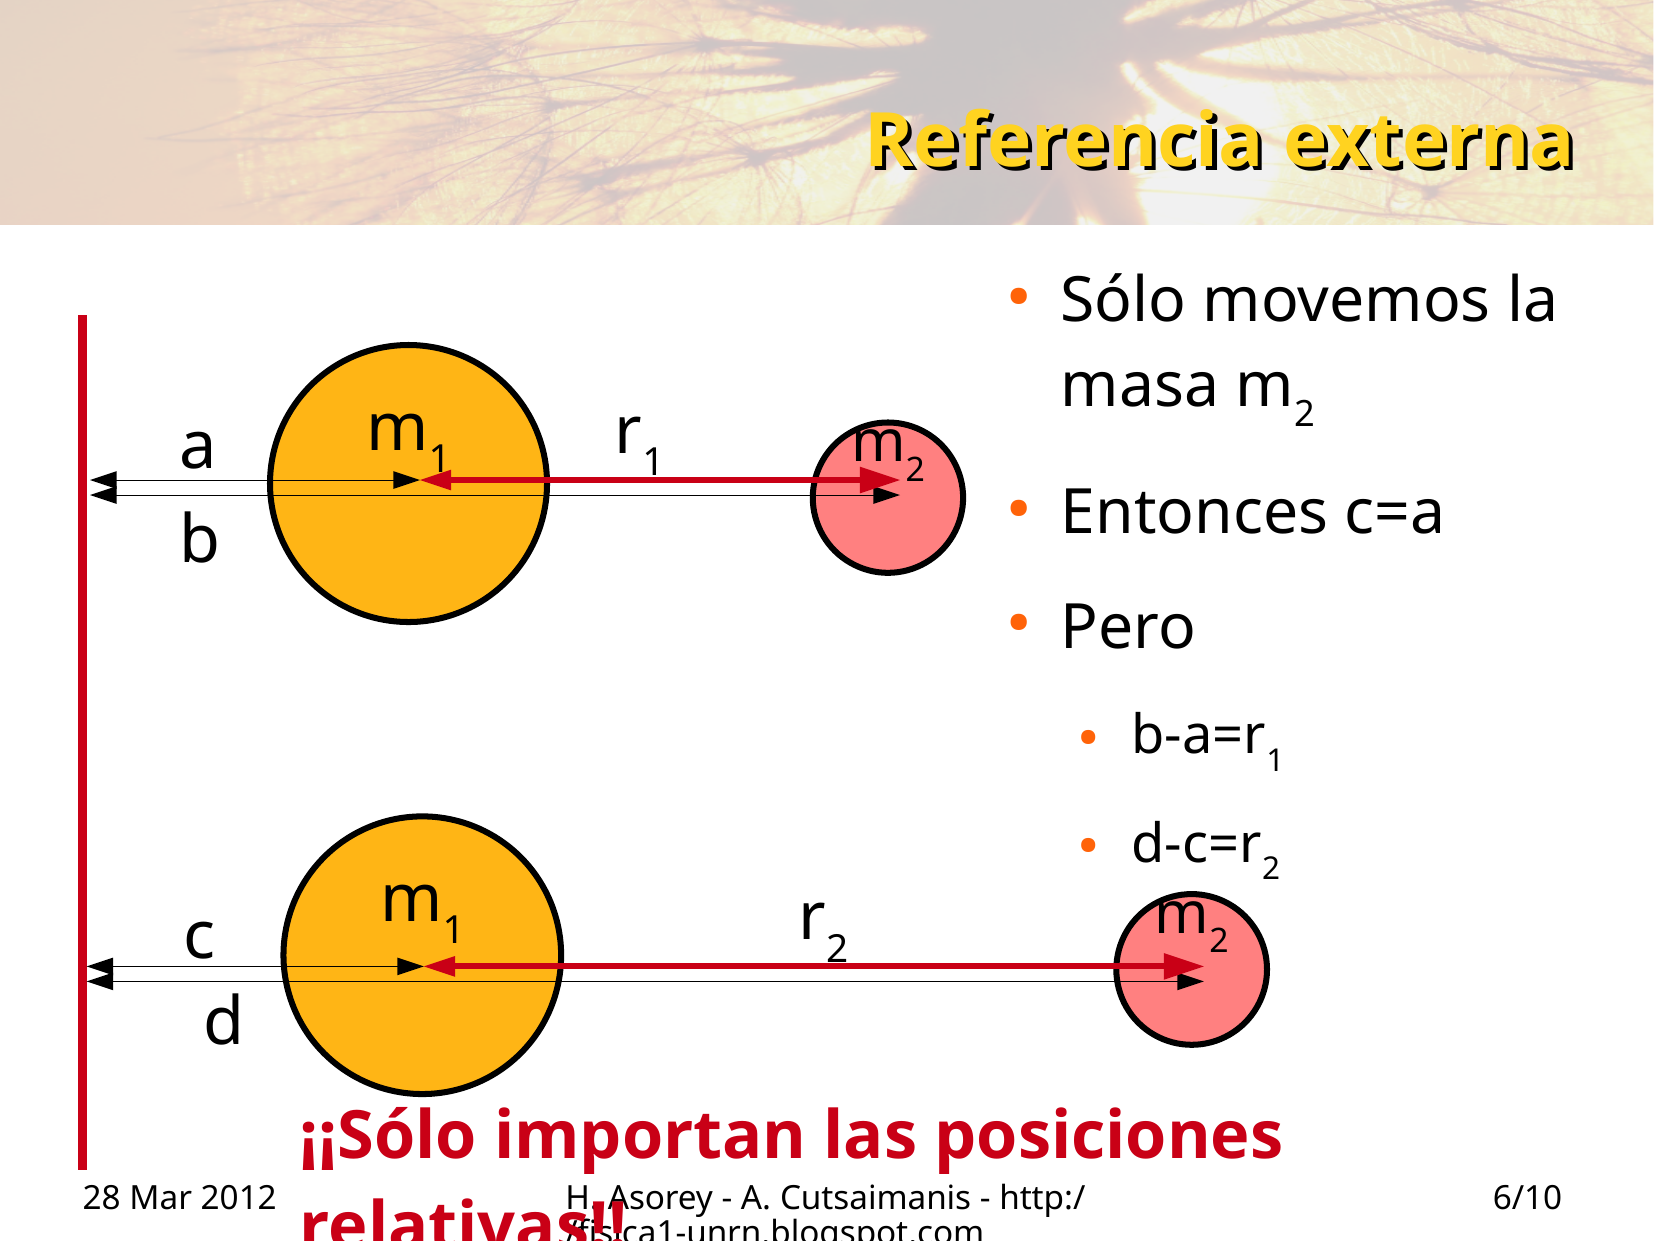

# Referencia externa
Sólo movemos la masa m2
Entonces c=a
Pero
b-a=r1
d-c=r2
m1
r1
r2
¡¡Sólo importan las posiciones relativas!!
a
m2
b
m1
c
m2
d
28 Mar 2012
H. Asorey - A. Cutsaimanis - http://fisica1-unrn.blogspot.com
6